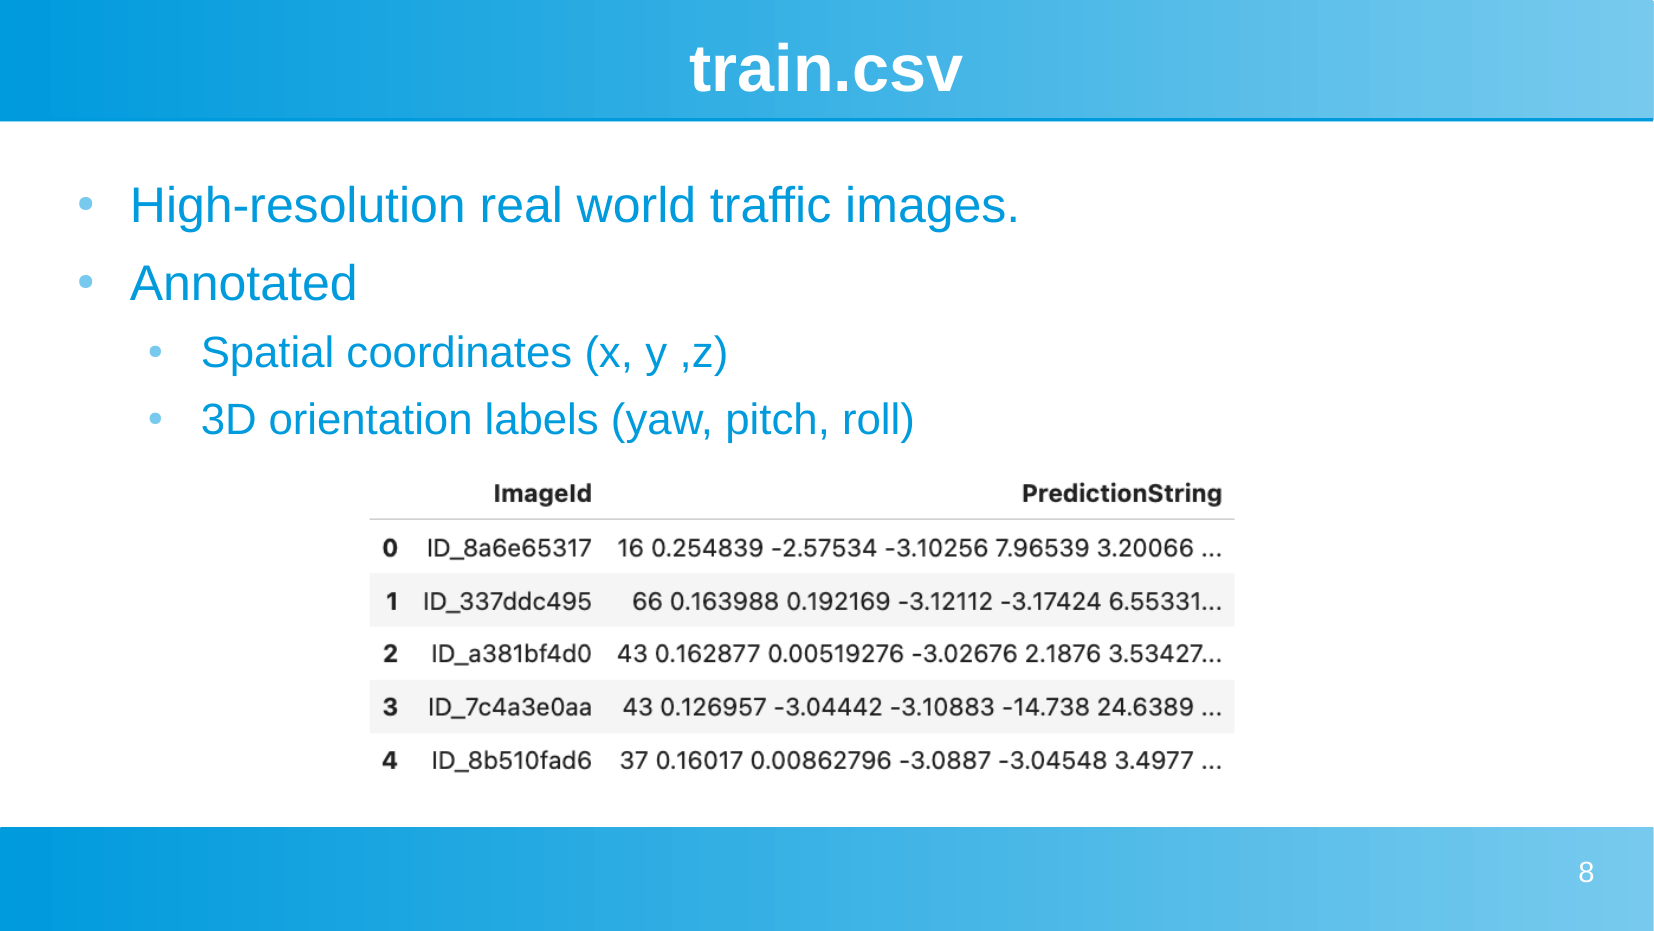

# train.csv
High-resolution real world traffic images.
Annotated
Spatial coordinates (x, y ,z)
3D orientation labels (yaw, pitch, roll)
8